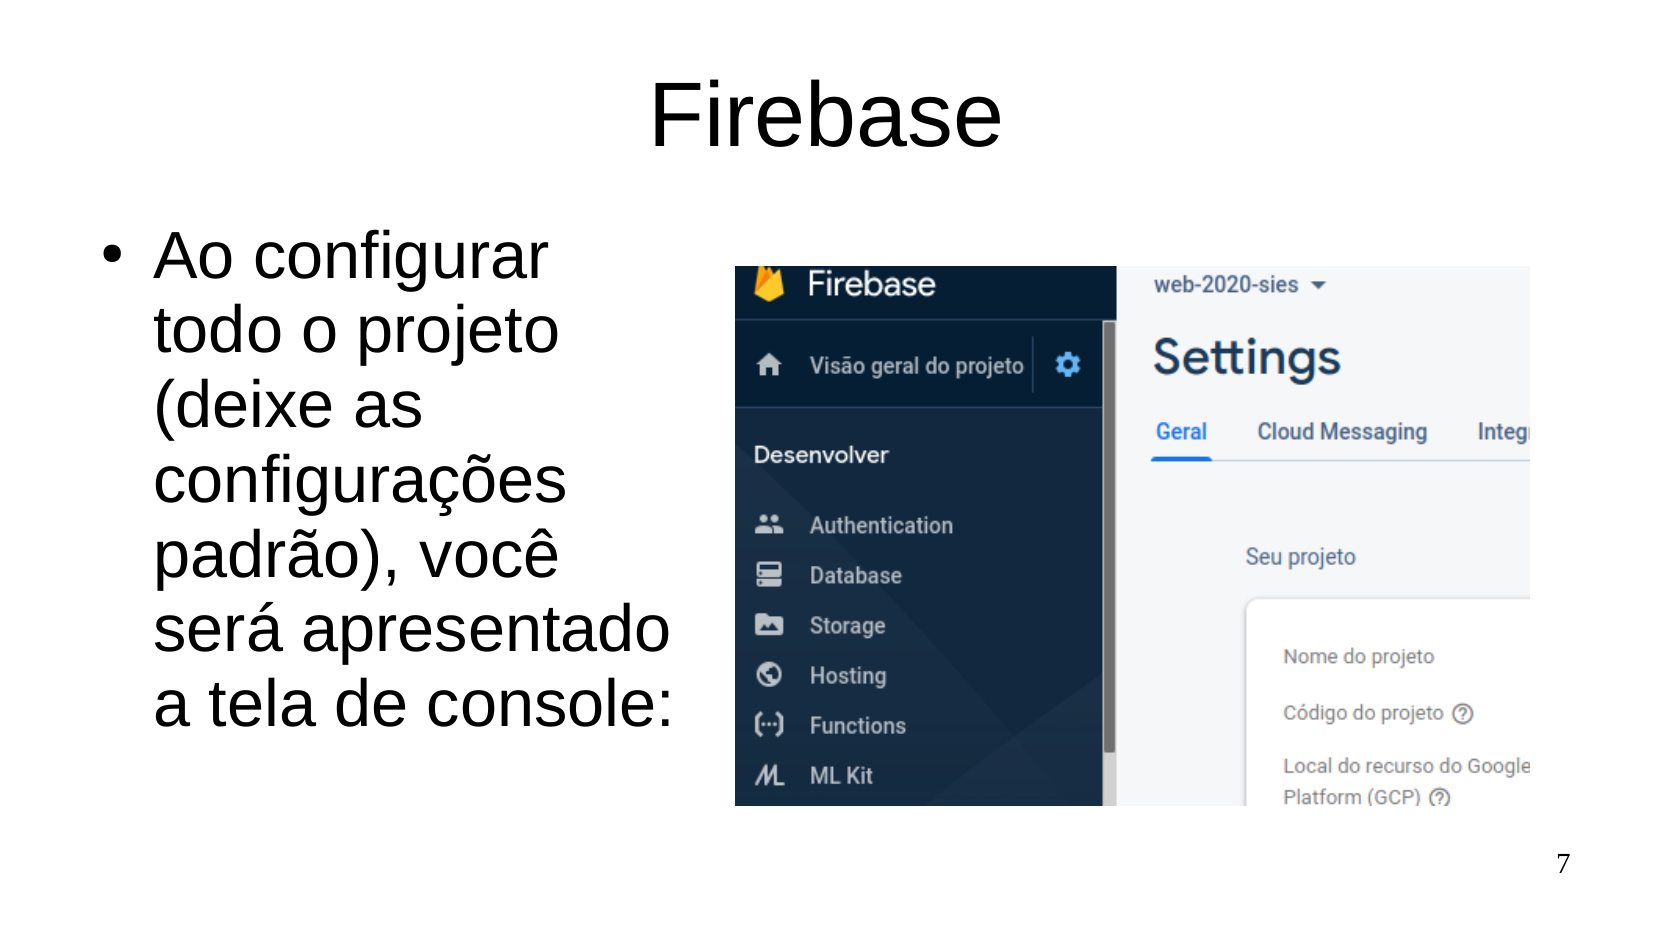

# Firebase
Ao configurar todo o projeto (deixe as configurações padrão), você será apresentado a tela de console:
7